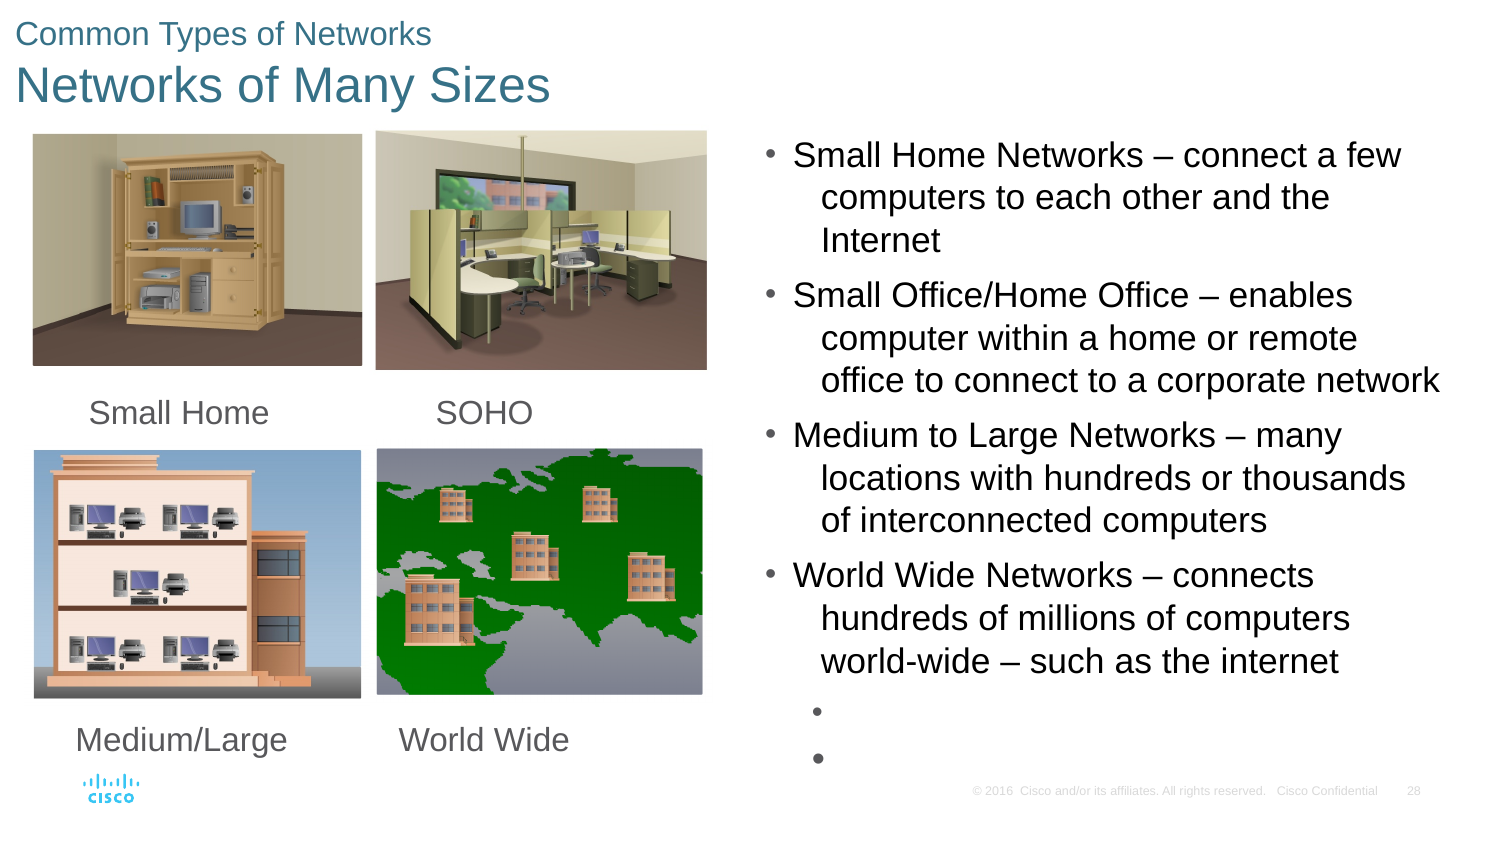

# Common Types of Networks Networks of Many Sizes
Small Home Networks – connect a few computers to each other and the Internet
Small Office/Home Office – enables computer within a home or remote office to connect to a corporate network
Medium to Large Networks – many locations with hundreds or thousands of interconnected computers
World Wide Networks – connects hundreds of millions of computers world-wide – such as the internet
 Small Home SOHO
 Medium/Large World Wide